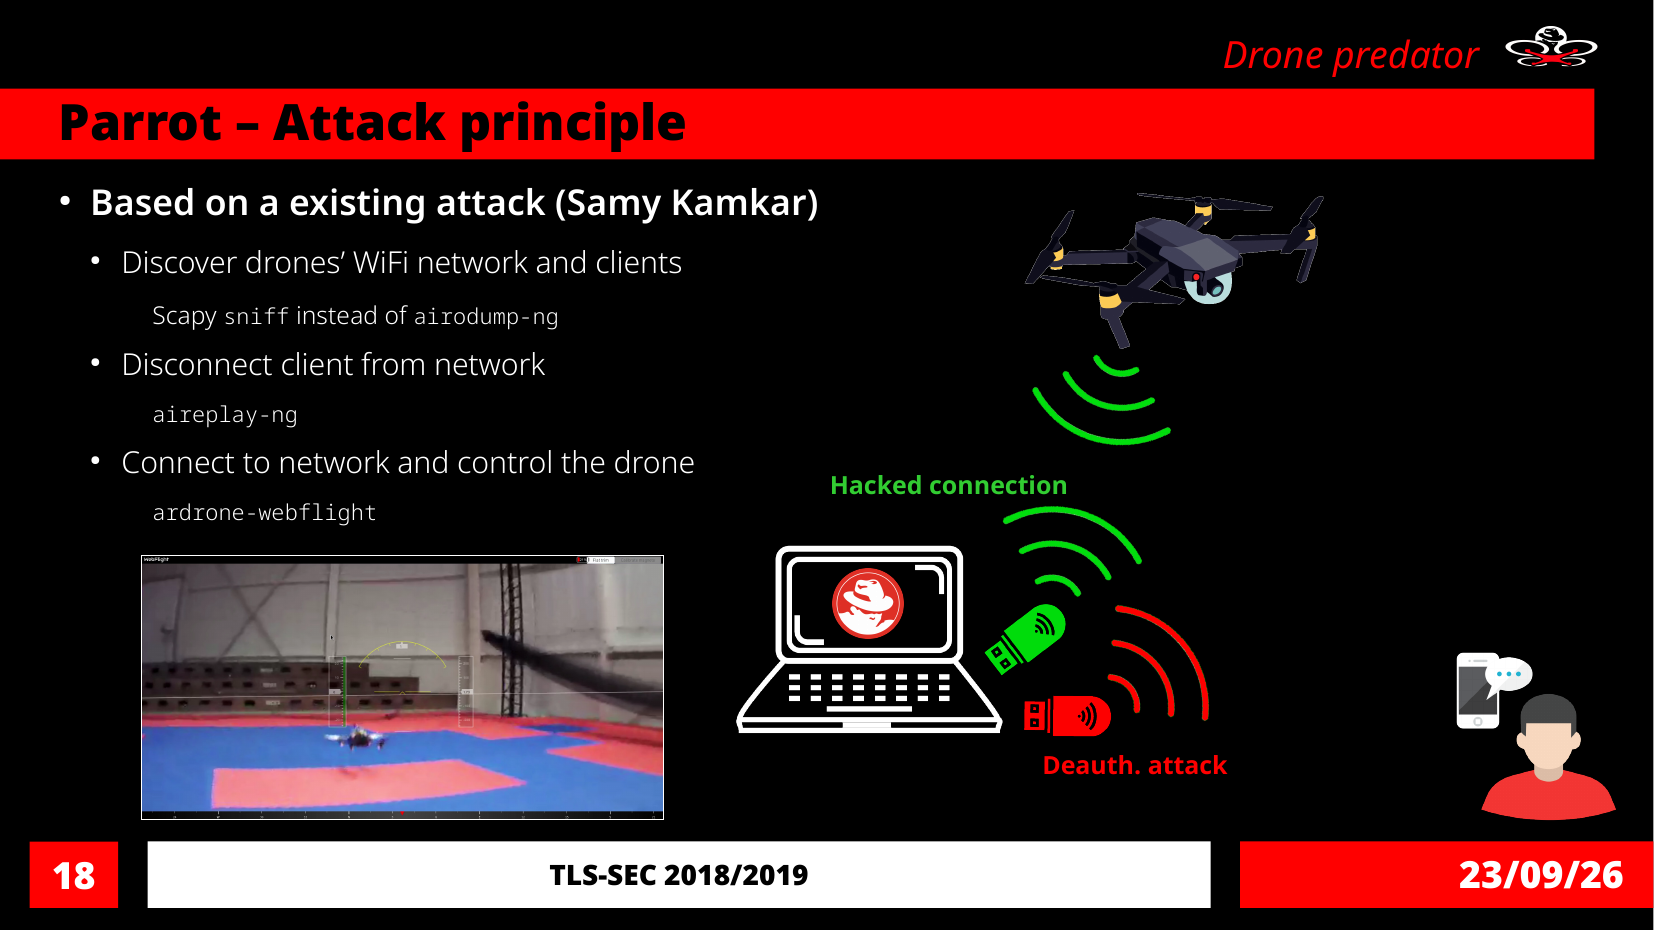

# Parrot – Attack principle
Based on a existing attack (Samy Kamkar)
Discover drones’ WiFi network and clients
Scapy sniff instead of airodump-ng
Disconnect client from network
aireplay-ng
Connect to network and control the drone
ardrone-webflight
Hacked connection
Deauth. attack
18